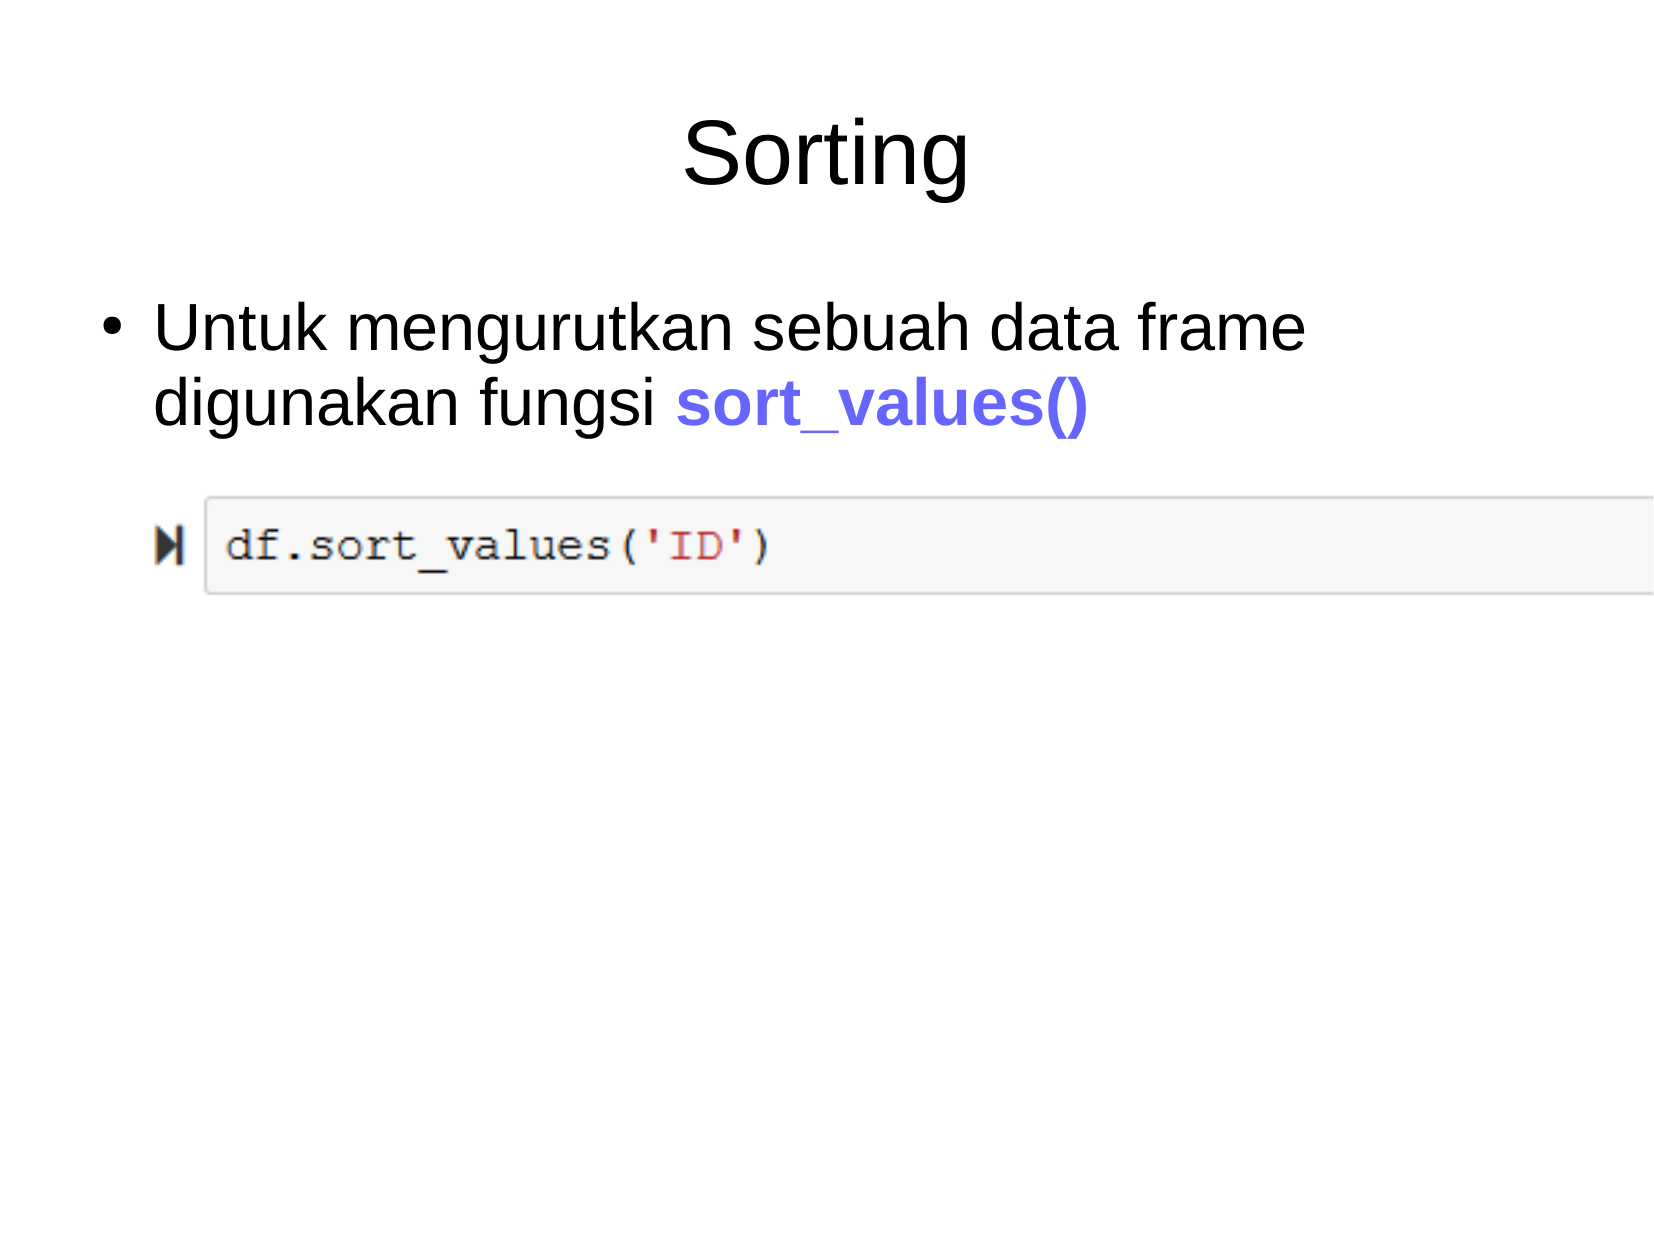

# Sorting
Untuk mengurutkan sebuah data frame digunakan fungsi sort_values()